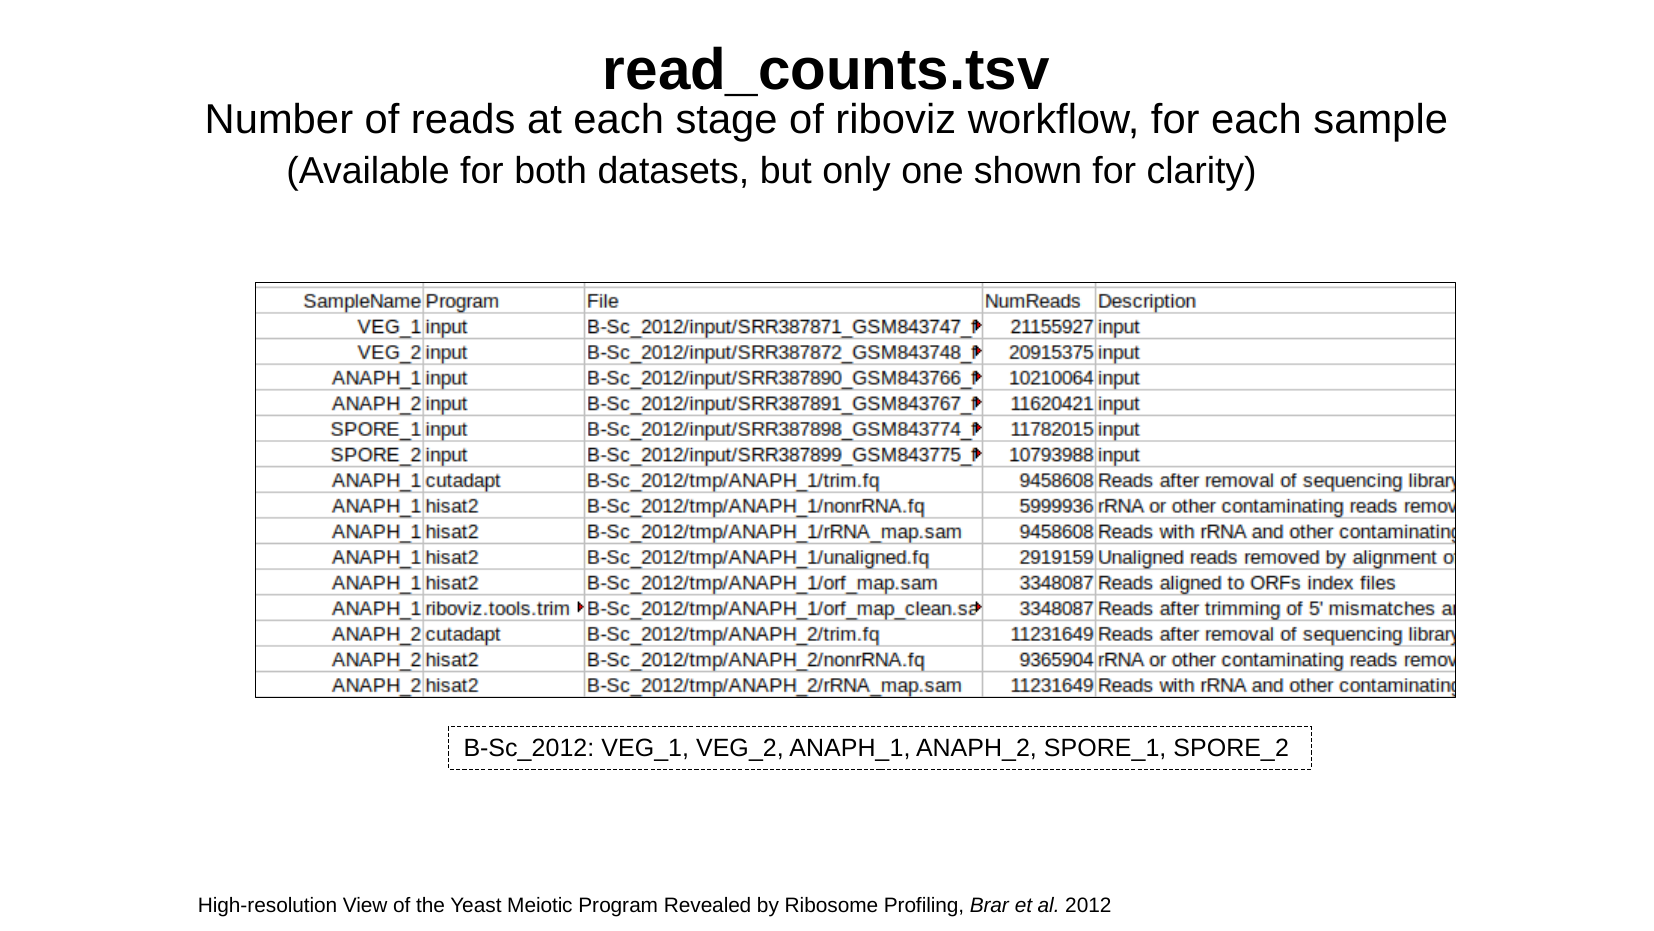

# read_counts.tsv
Number of reads at each stage of riboviz workflow, for each sample
(Available for both datasets, but only one shown for clarity)
B-Sc_2012: VEG_1, VEG_2, ANAPH_1, ANAPH_2, SPORE_1, SPORE_2
21
High-resolution View of the Yeast Meiotic Program Revealed by Ribosome Profiling, Brar et al. 2012